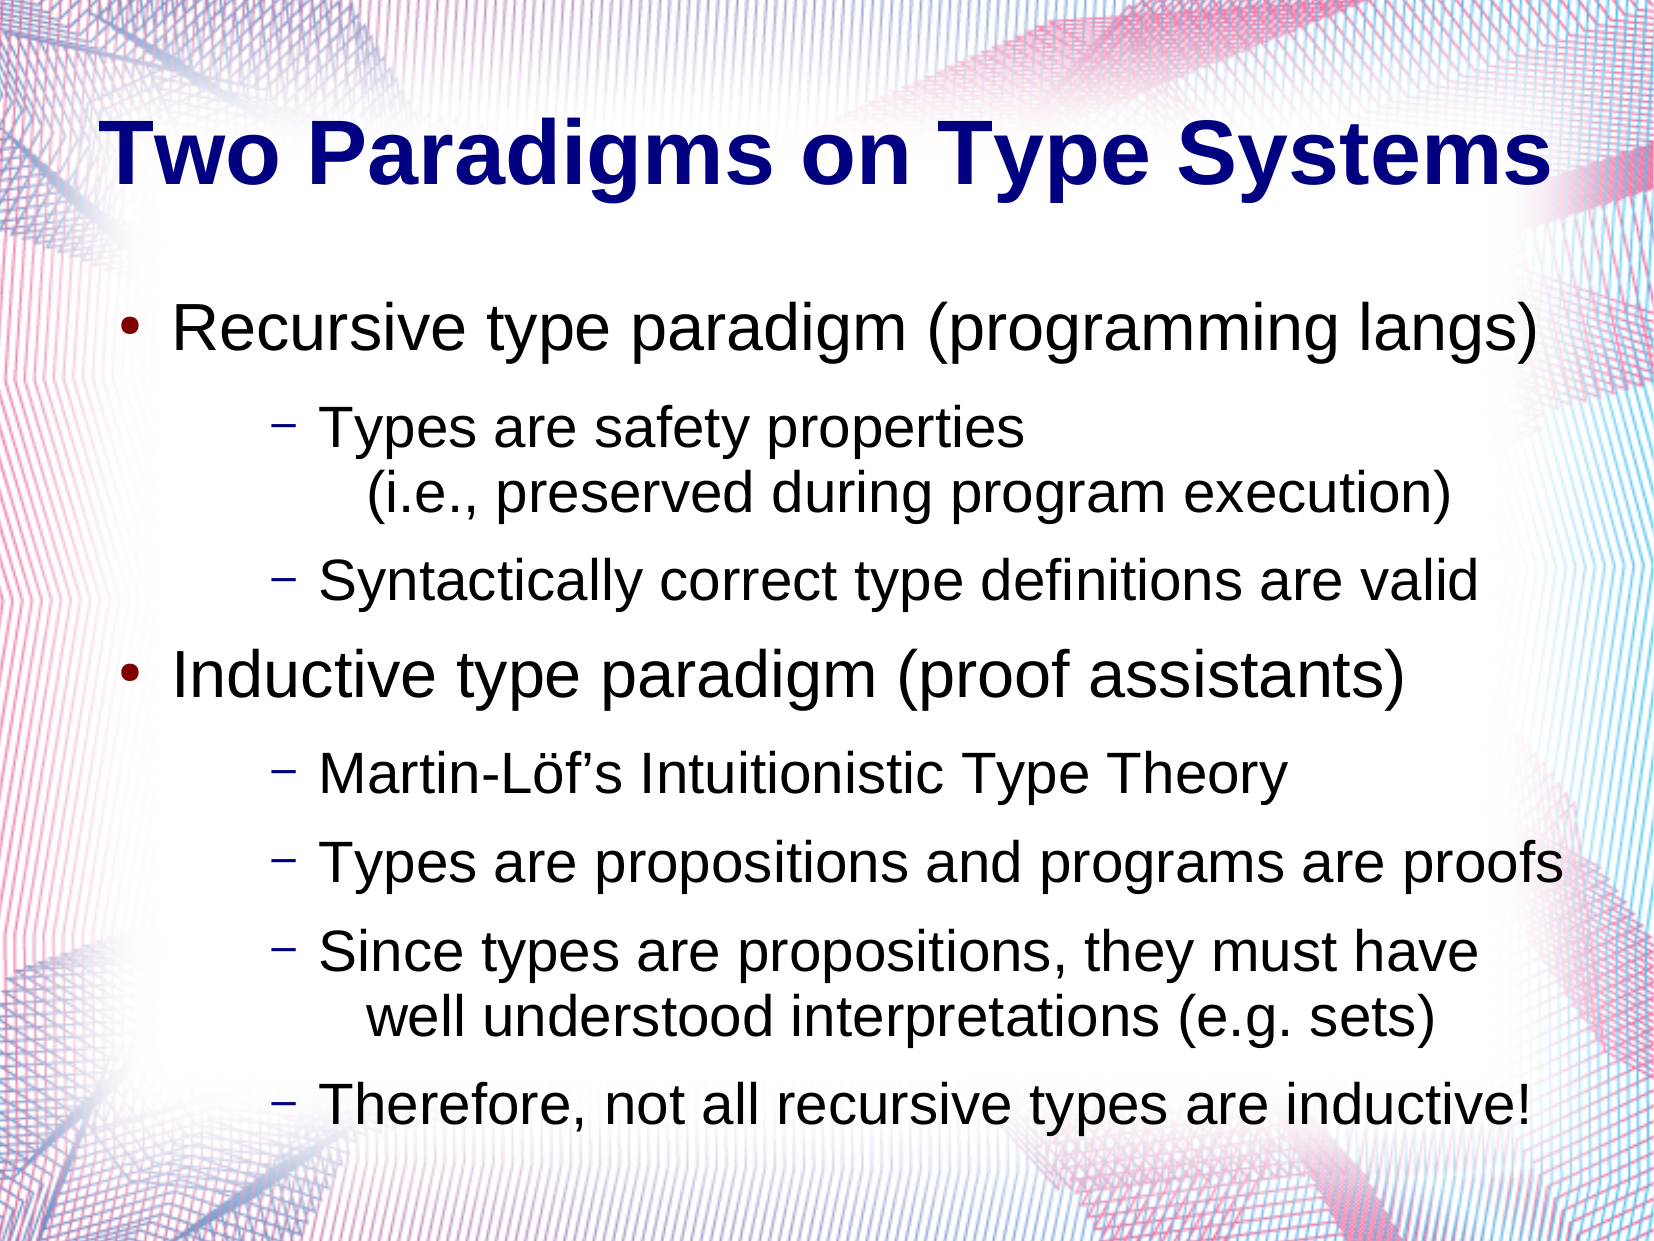

# Two Paradigms on Type Systems
Recursive type paradigm (programming langs)
Types are safety properties
(i.e., preserved during program execution)
Syntactically correct type definitions are valid
Inductive type paradigm (proof assistants)
Martin-Löf’s Intuitionistic Type Theory
Types are propositions and programs are proofs
Since types are propositions, they must have well understood interpretations (e.g. sets)
Therefore, not all recursive types are inductive!